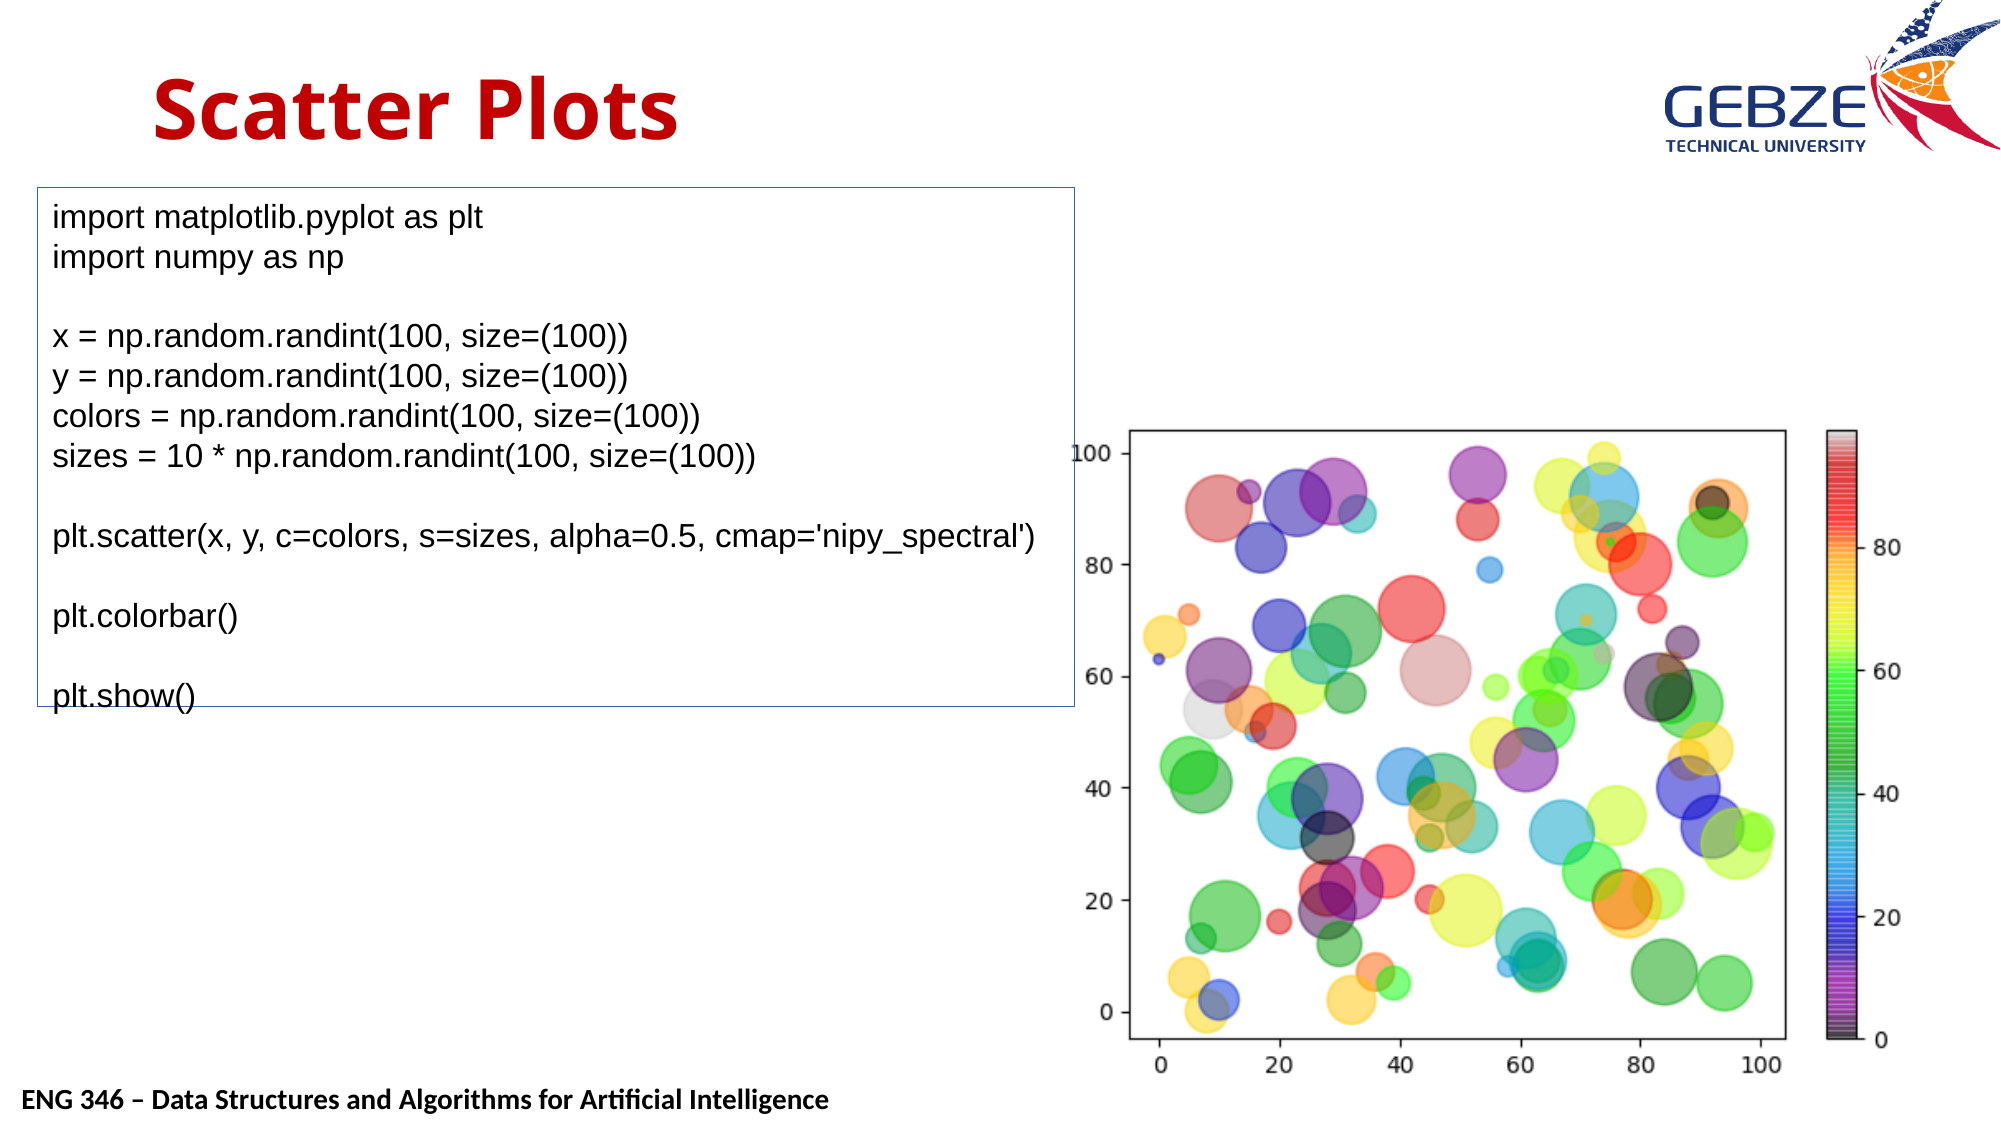

# Scatter Plots
import matplotlib.pyplot as plt
import numpy as np
x = np.random.randint(100, size=(100))
y = np.random.randint(100, size=(100))
colors = np.random.randint(100, size=(100))
sizes = 10 * np.random.randint(100, size=(100))
plt.scatter(x, y, c=colors, s=sizes, alpha=0.5, cmap='nipy_spectral')
plt.colorbar()
plt.show()